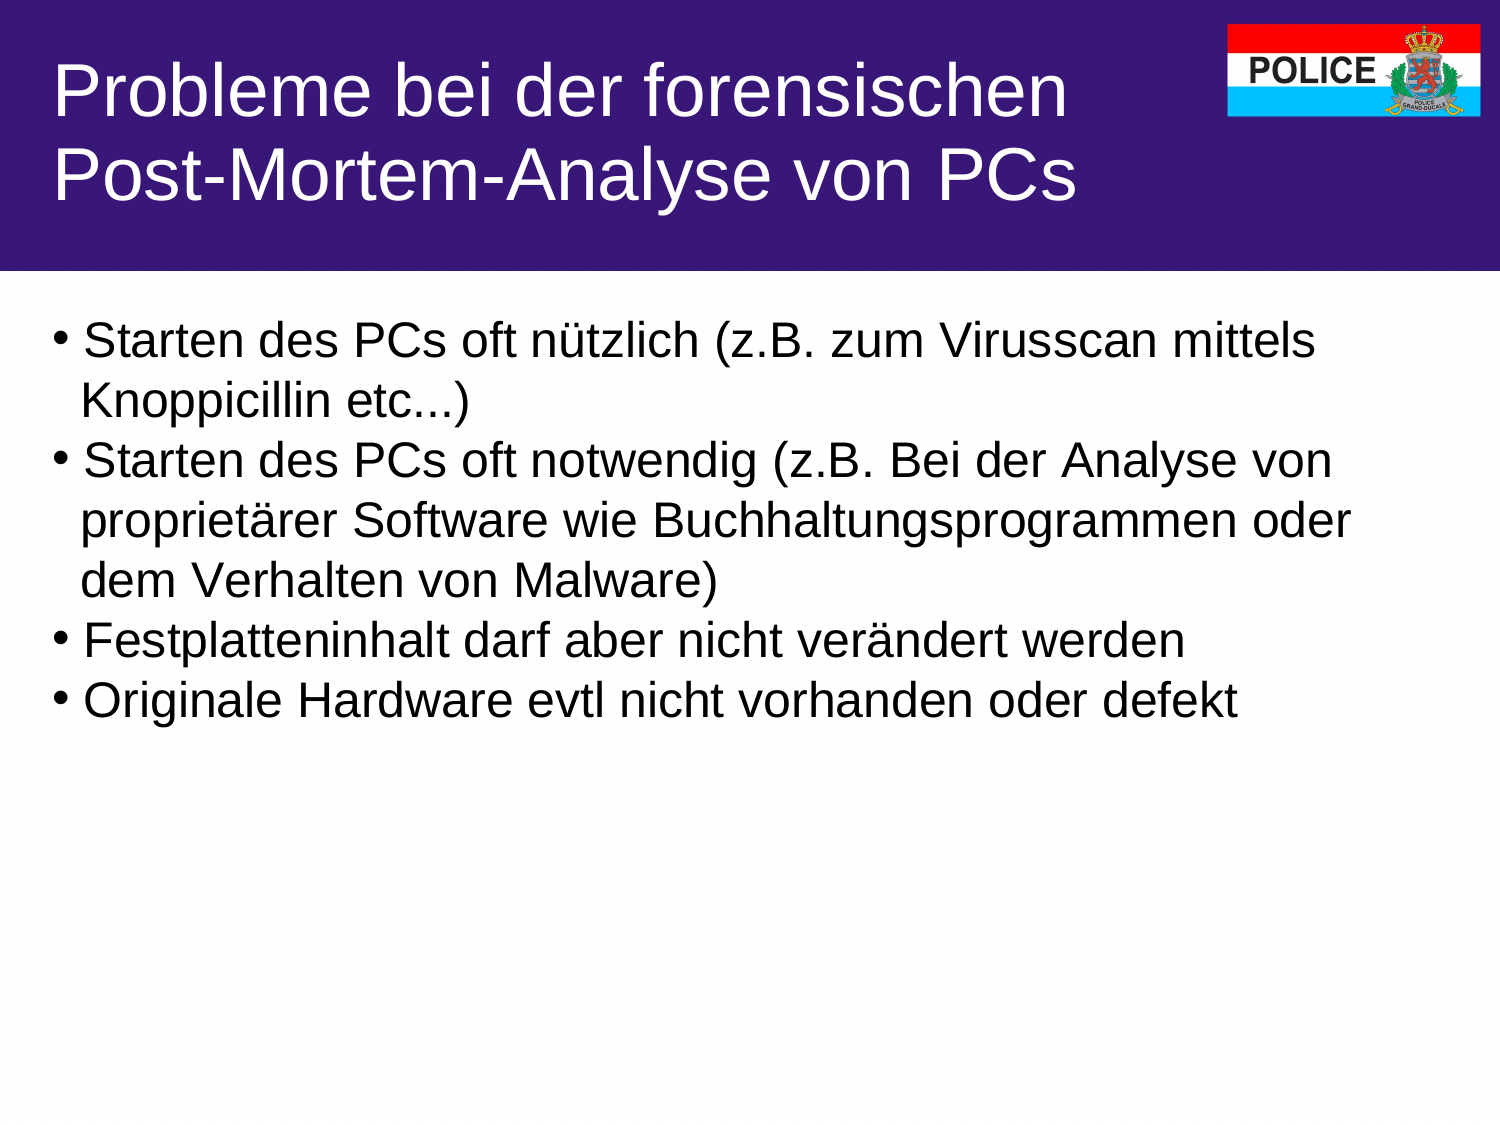

Probleme bei der forensischen Post-Mortem-Analyse von PCs
 Starten des PCs oft nützlich (z.B. zum Virusscan mittels
 Knoppicillin etc...)
 Starten des PCs oft notwendig (z.B. Bei der Analyse von
 proprietärer Software wie Buchhaltungsprogrammen oder
 dem Verhalten von Malware)
 Festplatteninhalt darf aber nicht verändert werden
 Originale Hardware evtl nicht vorhanden oder defekt
#